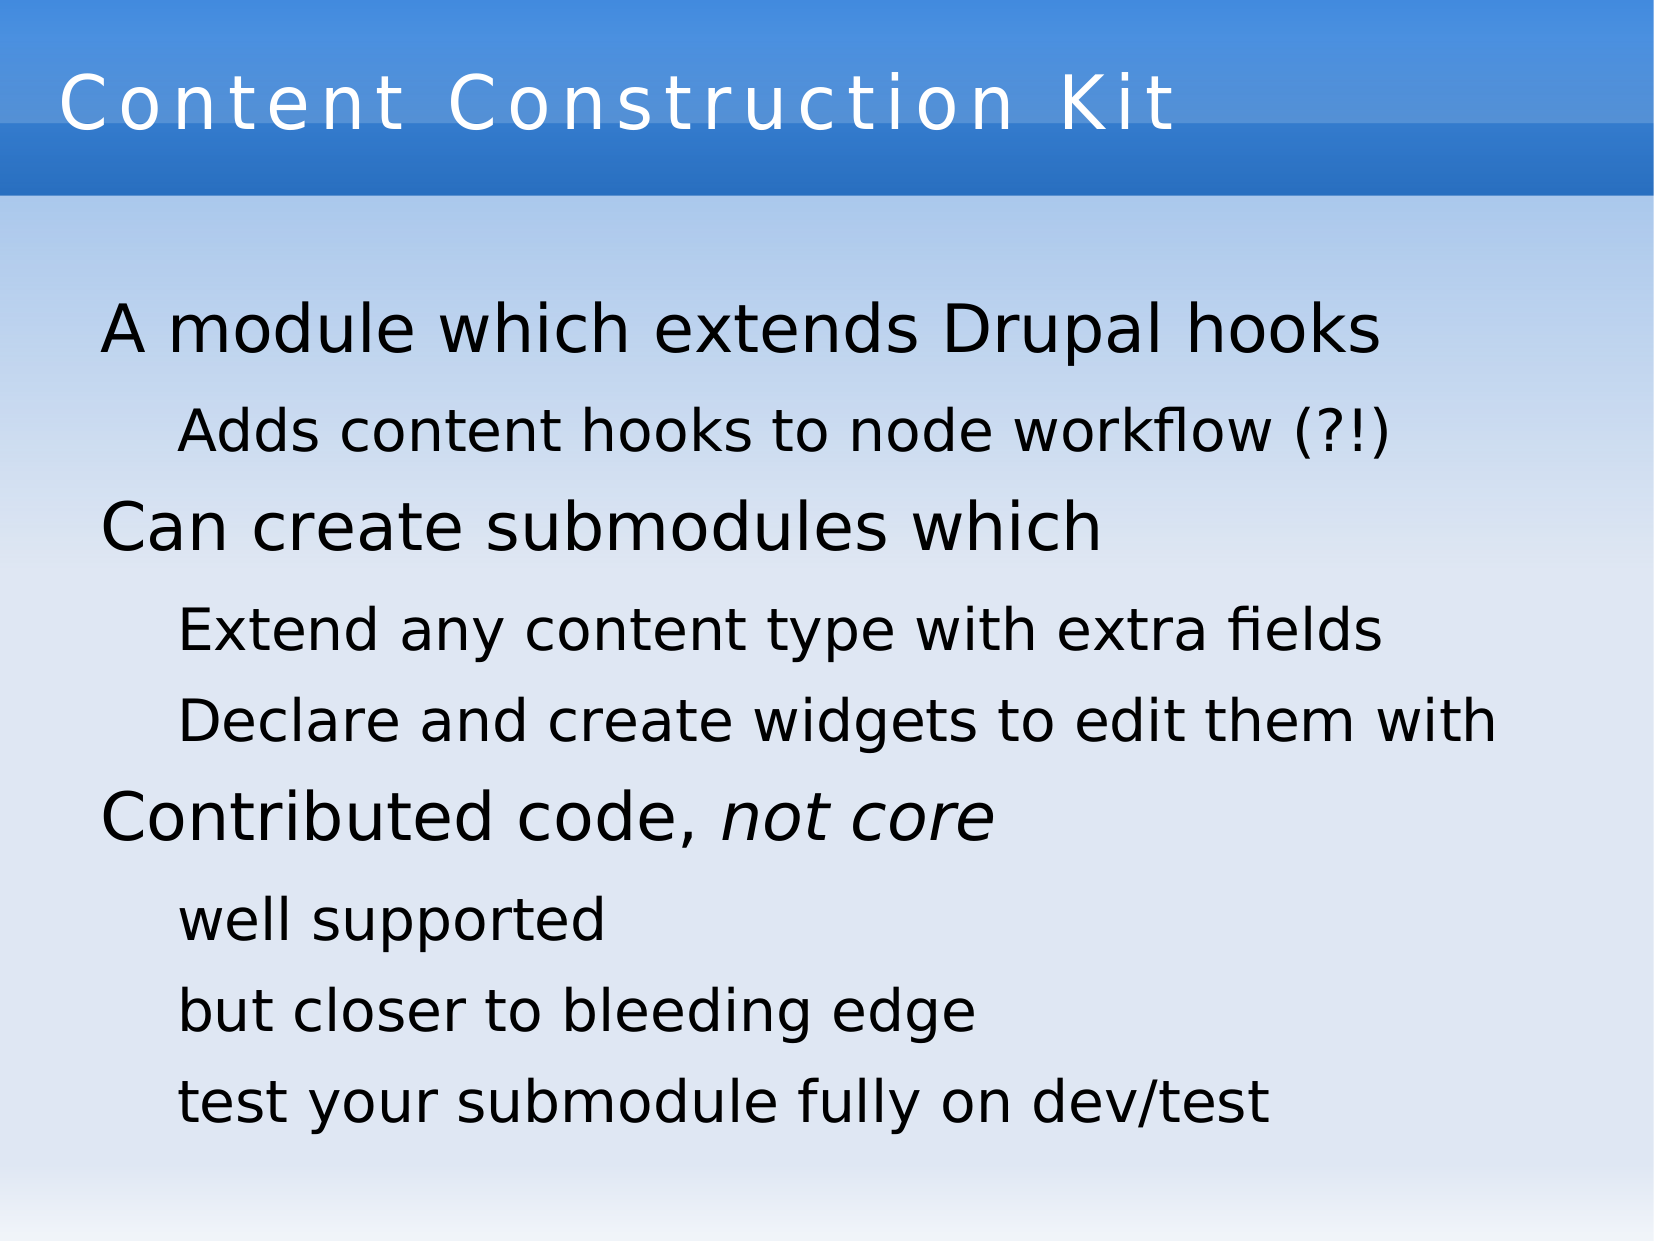

# Content Construction Kit
A module which extends Drupal hooks
Adds content hooks to node workflow (?!)
Can create submodules which
Extend any content type with extra fields
Declare and create widgets to edit them with
Contributed code, not core
well supported
but closer to bleeding edge
test your submodule fully on dev/test